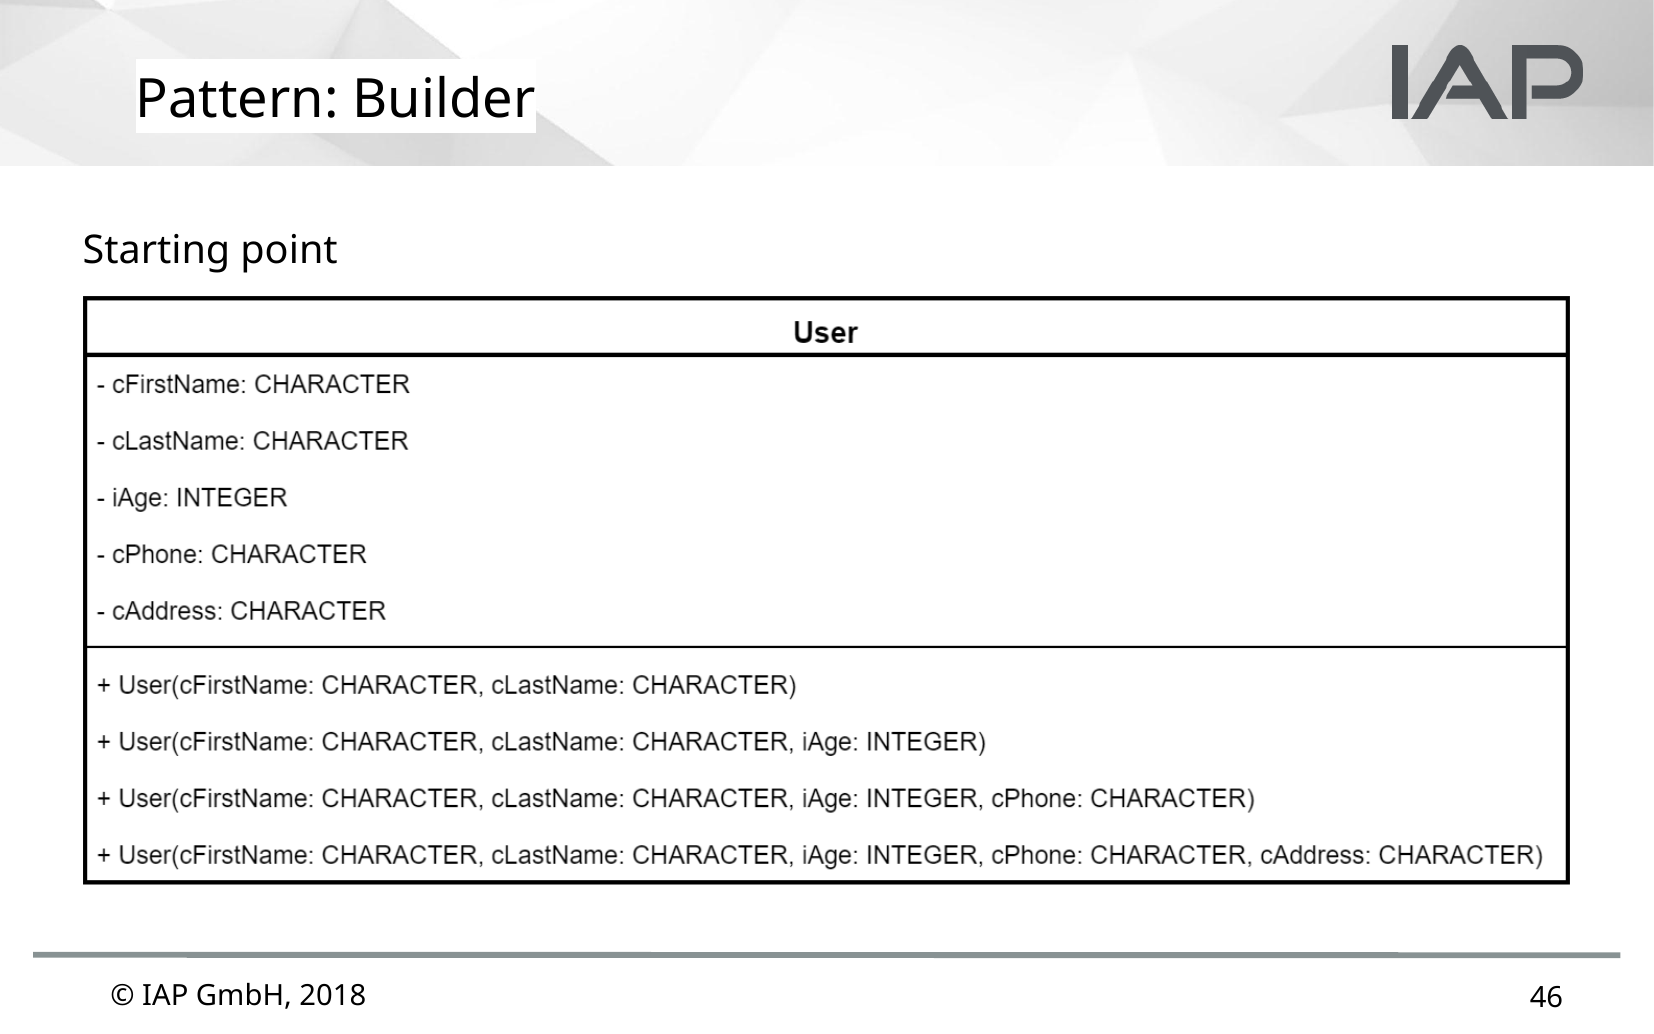

# Pattern: Builder
Starting point
© IAP GmbH, 2018
46